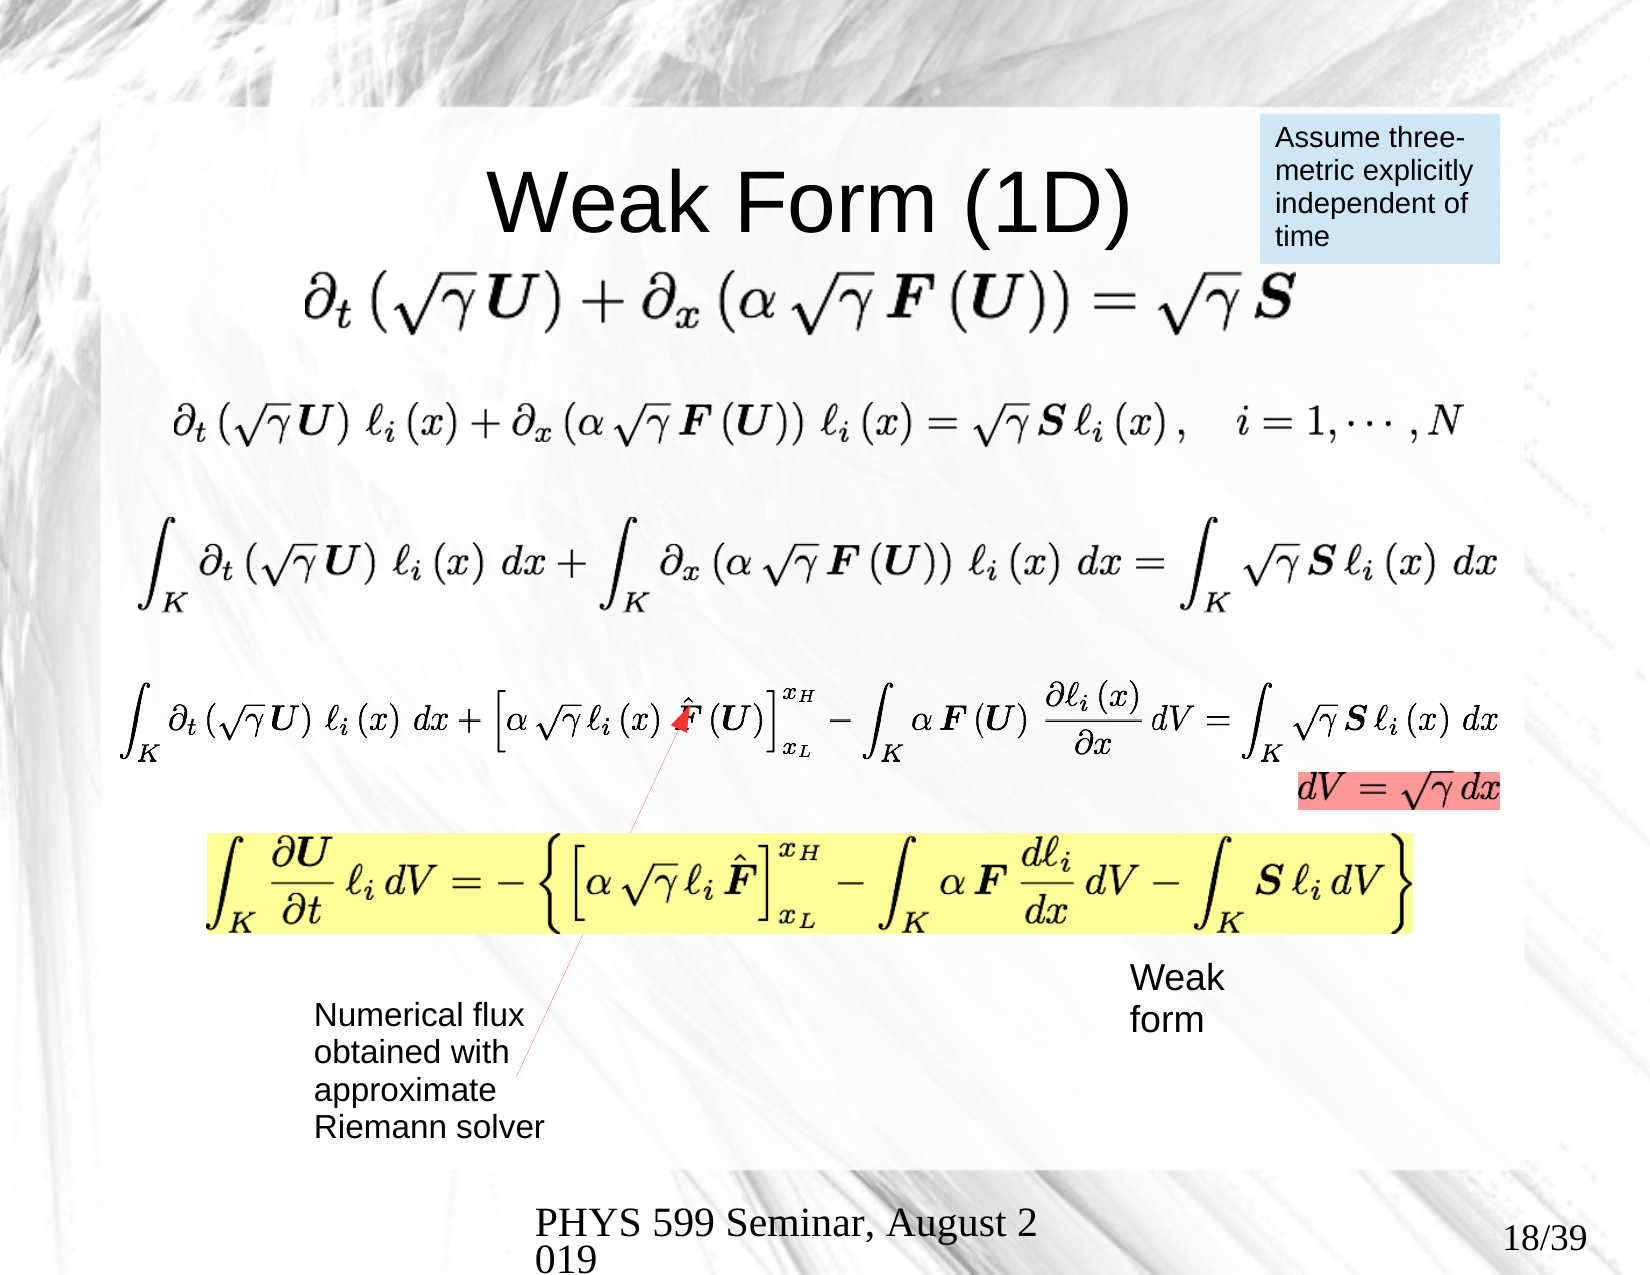

Assume three-metric explicitly independent of time
# Weak Form (1D)
Weak form
Numerical flux obtained with approximate Riemann solver
PHYS 599 Seminar, August 2019
18